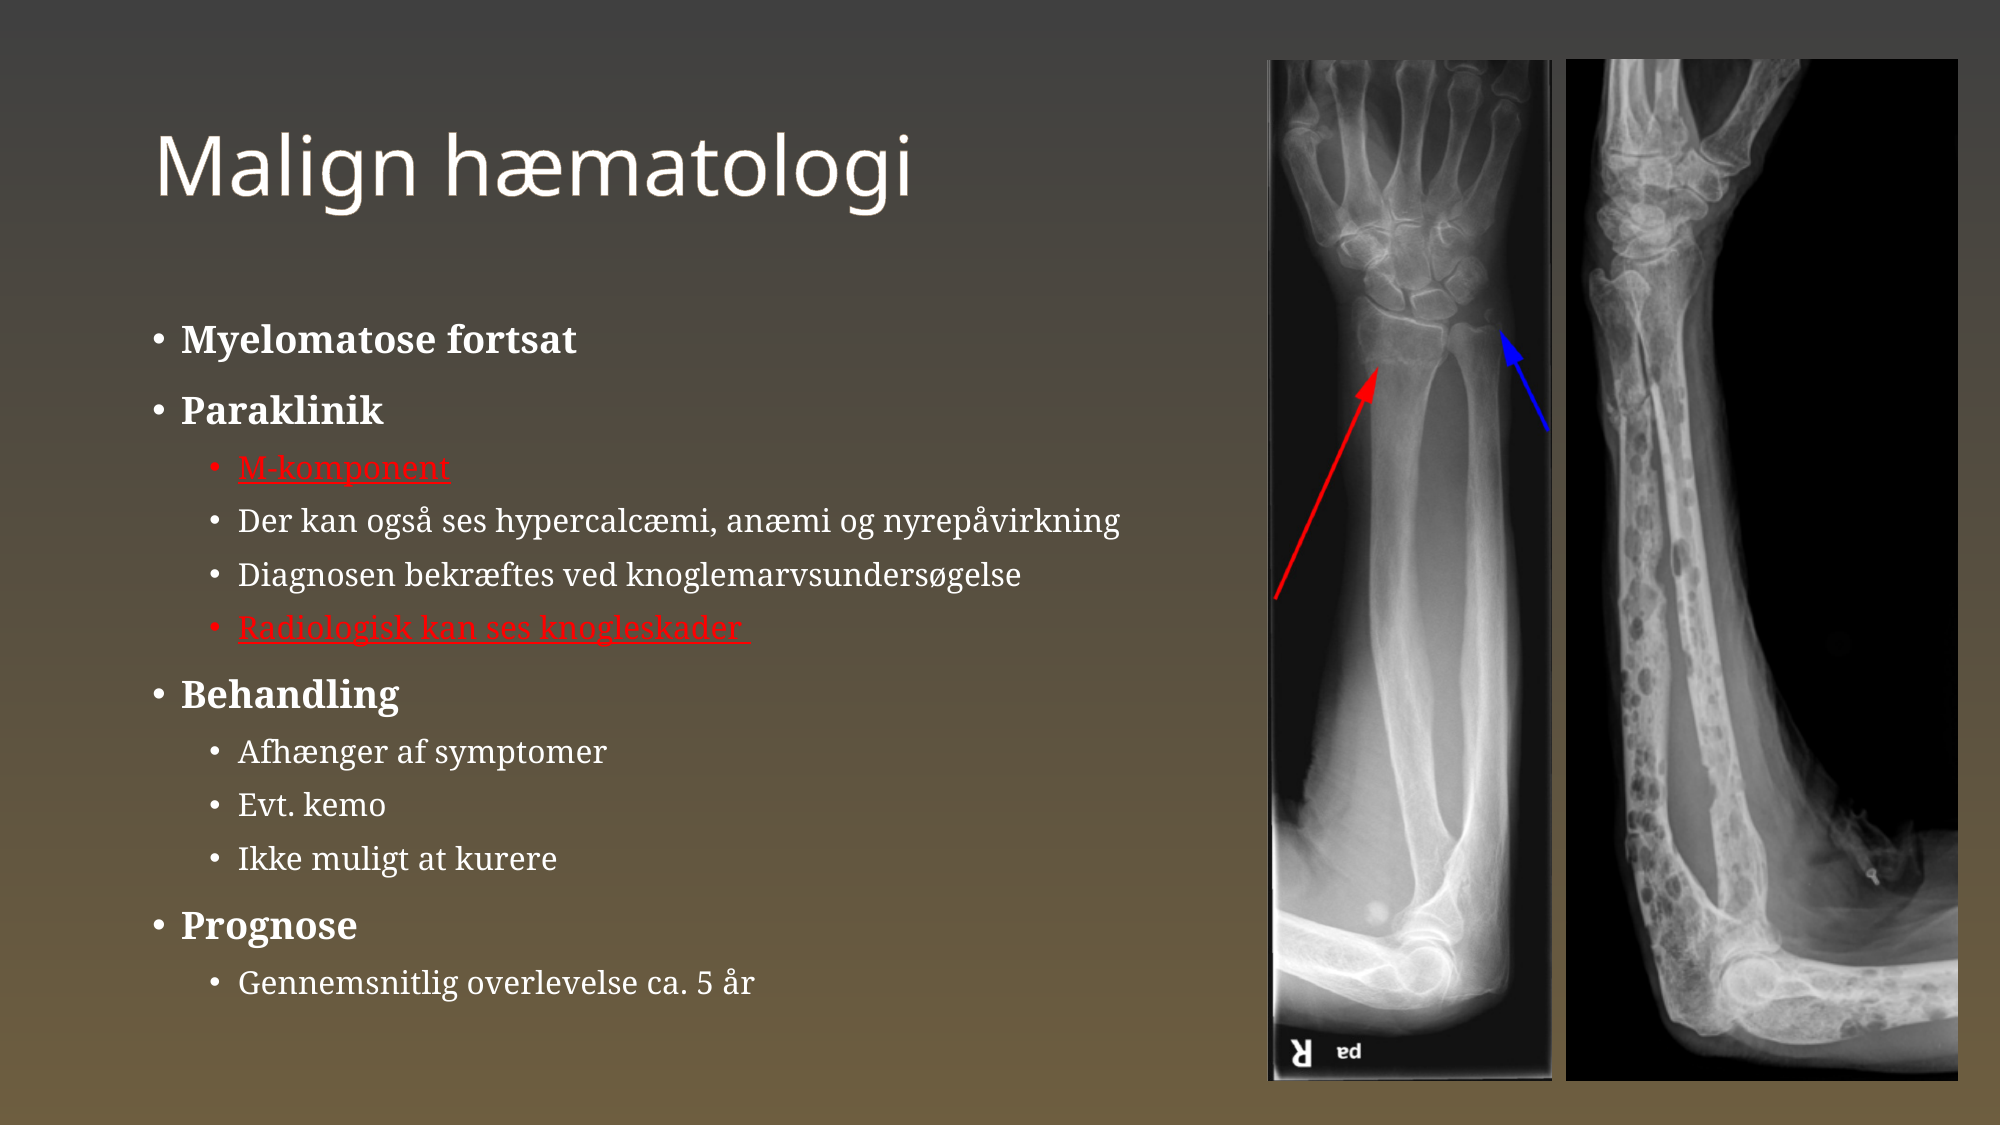

# Malign hæmatologi
Myelomatose fortsat
Paraklinik
M-komponent
Der kan også ses hypercalcæmi, anæmi og nyrepåvirkning
Diagnosen bekræftes ved knoglemarvsundersøgelse
Radiologisk kan ses knogleskader
Behandling
Afhænger af symptomer
Evt. kemo
Ikke muligt at kurere
Prognose
Gennemsnitlig overlevelse ca. 5 år